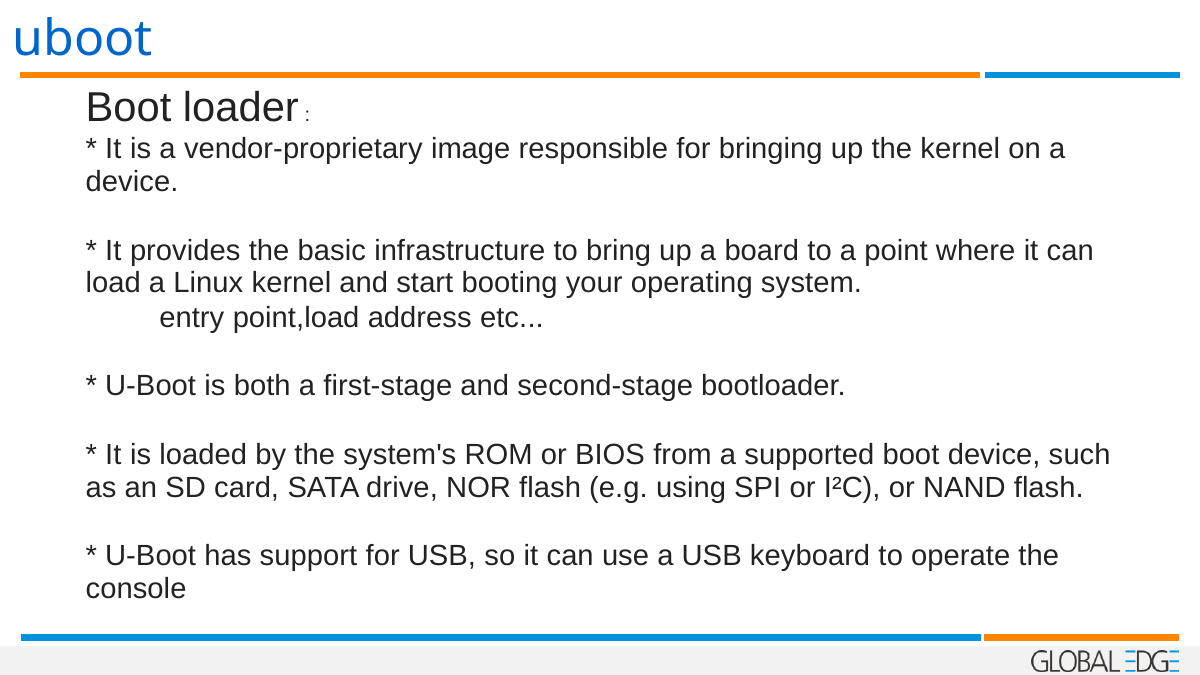

# uboot
Boot loader :
* It is a vendor-proprietary image responsible for bringing up the kernel on a device.
* It provides the basic infrastructure to bring up a board to a point where it can load a Linux kernel and start booting your operating system.
	entry point,load address etc...
* U-Boot is both a first-stage and second-stage bootloader.
* It is loaded by the system's ROM or BIOS from a supported boot device, such as an SD card, SATA drive, NOR flash (e.g. using SPI or I²C), or NAND flash.
* U-Boot has support for USB, so it can use a USB keyboard to operate the console